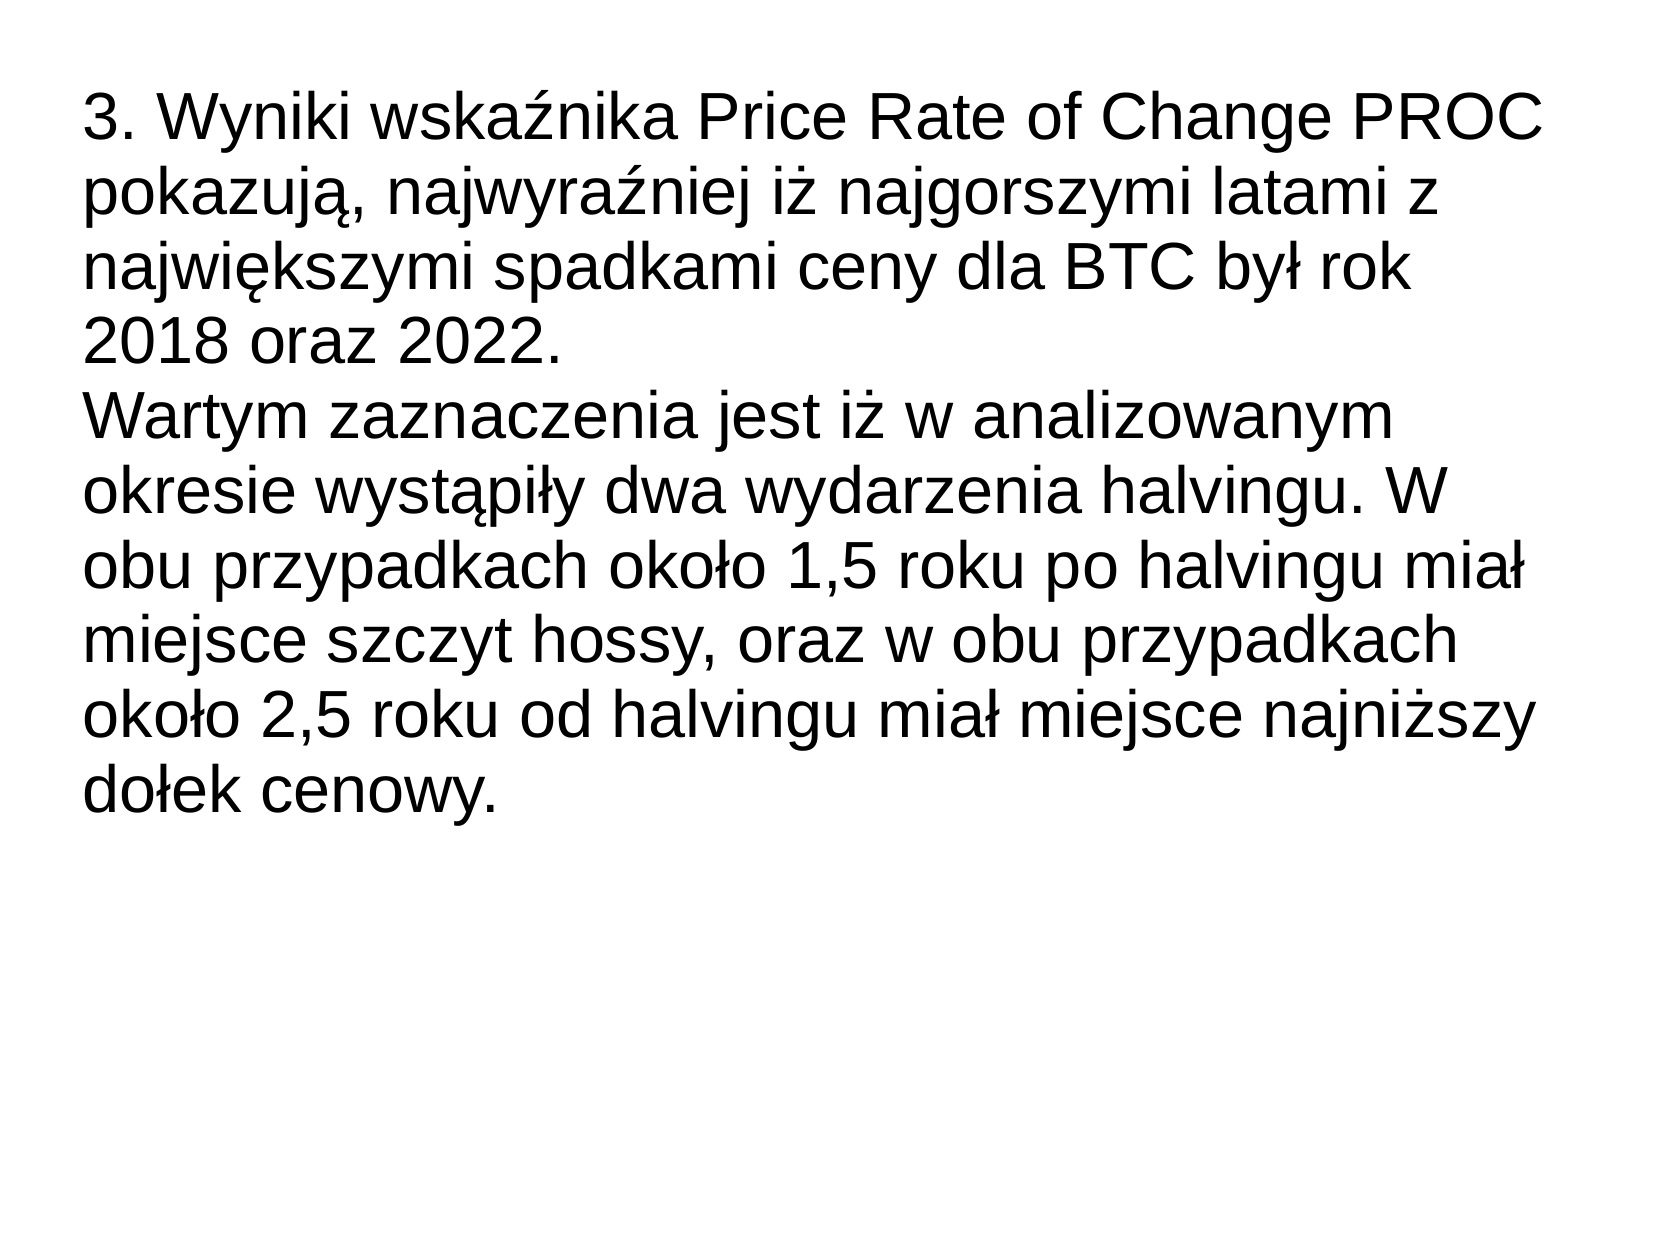

# 3. Wyniki wskaźnika Price Rate of Change PROC pokazują, najwyraźniej iż najgorszymi latami z największymi spadkami ceny dla BTC był rok 2018 oraz 2022. Wartym zaznaczenia jest iż w analizowanym okresie wystąpiły dwa wydarzenia halvingu. W obu przypadkach około 1,5 roku po halvingu miał miejsce szczyt hossy, oraz w obu przypadkach około 2,5 roku od halvingu miał miejsce najniższy dołek cenowy.